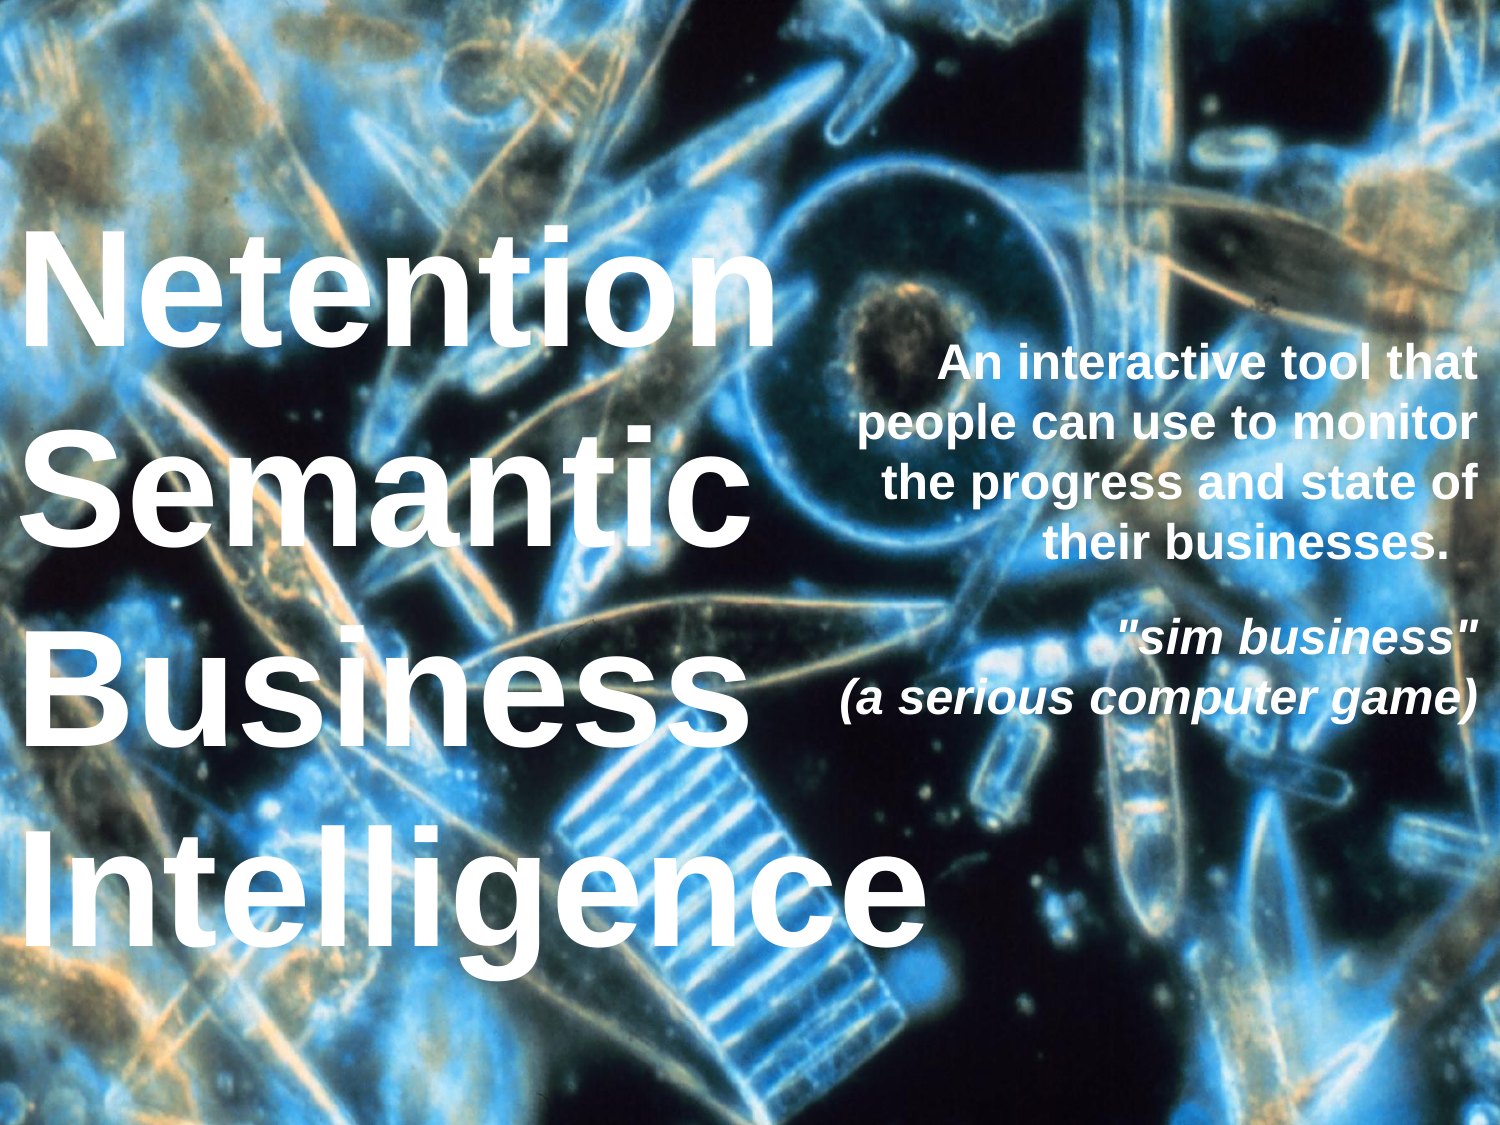

Netention
Semantic
Business
Intelligence
An interactive tool that people can use to monitor the progress and state of their businesses.
 "sim business"
(a serious computer game)